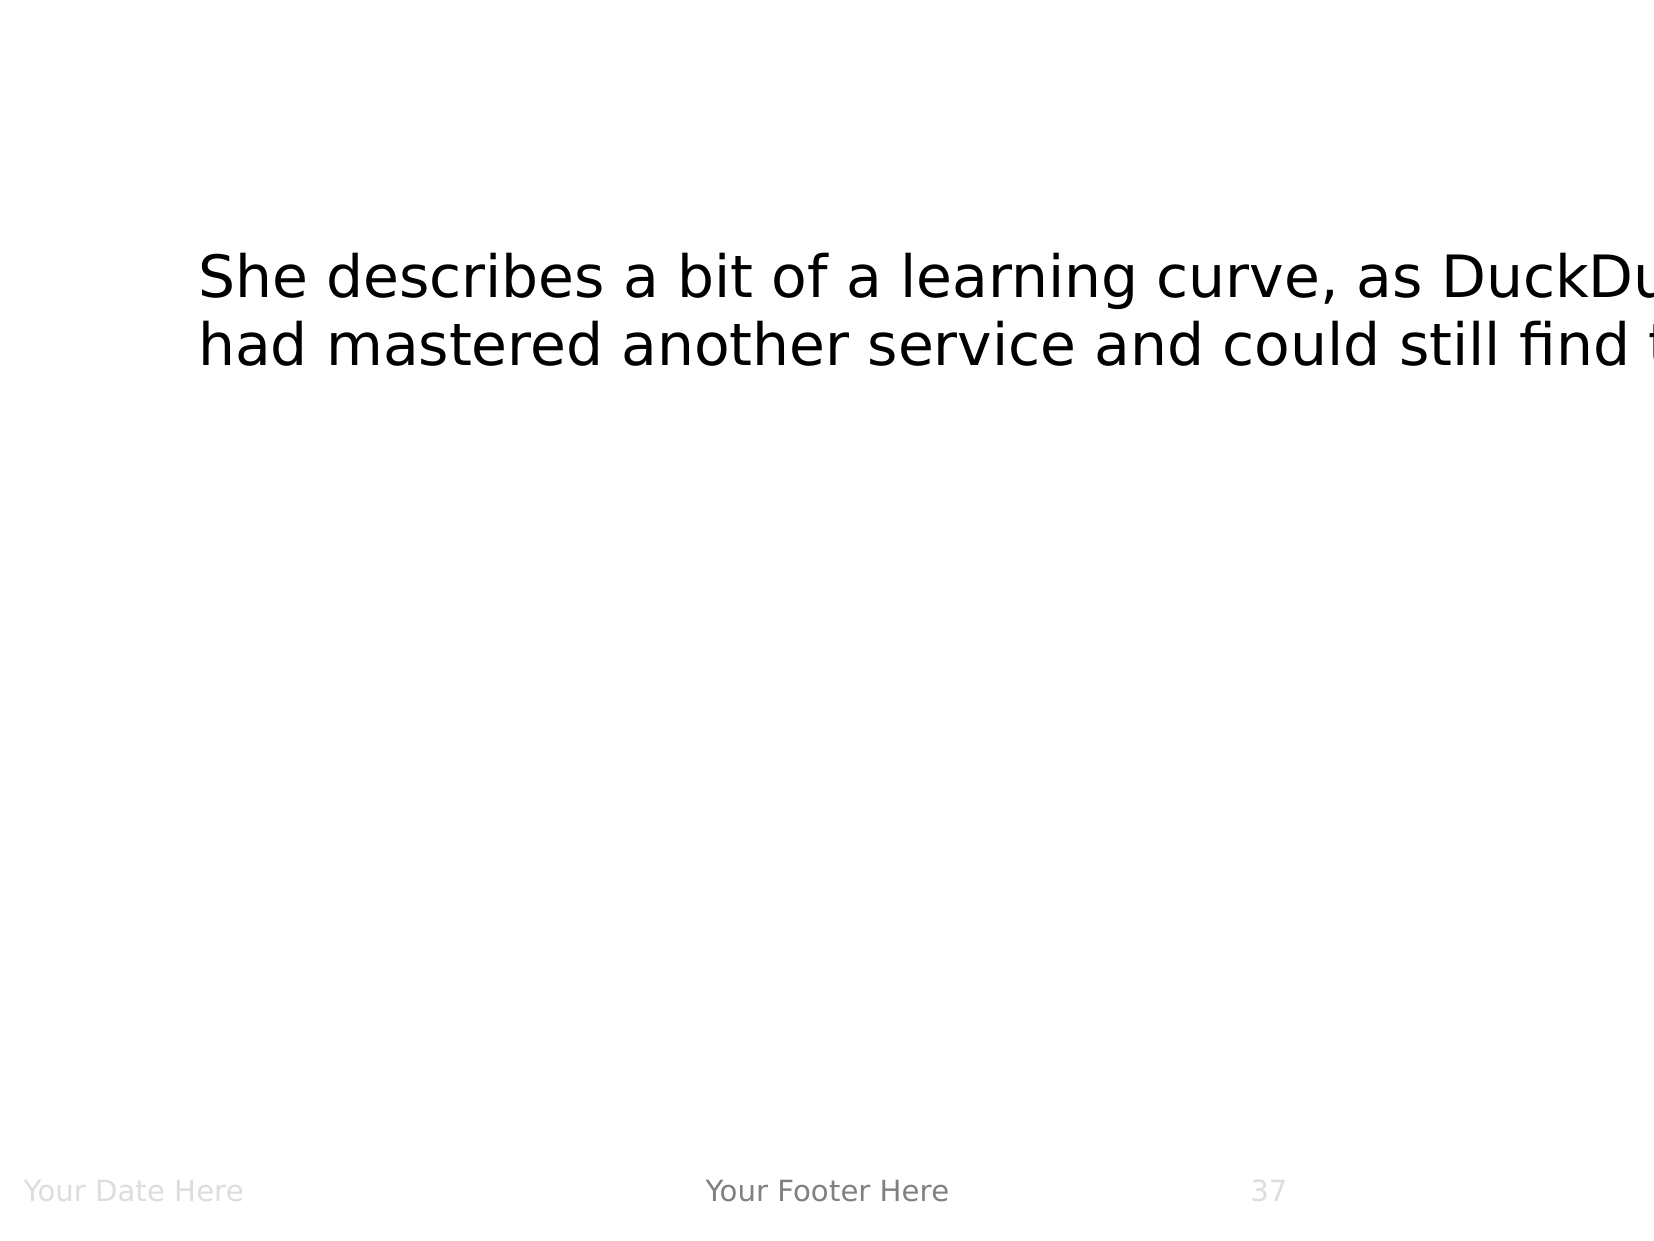

She describes a bit of a learning curve, as DuckDuckGo does not have all the automatic features that Google has. Still, eventually “I had broken free from Google, and the world was still on its axis. I had mastered another service and could still find the information I needed.”
Your Date Here
Your Footer Here